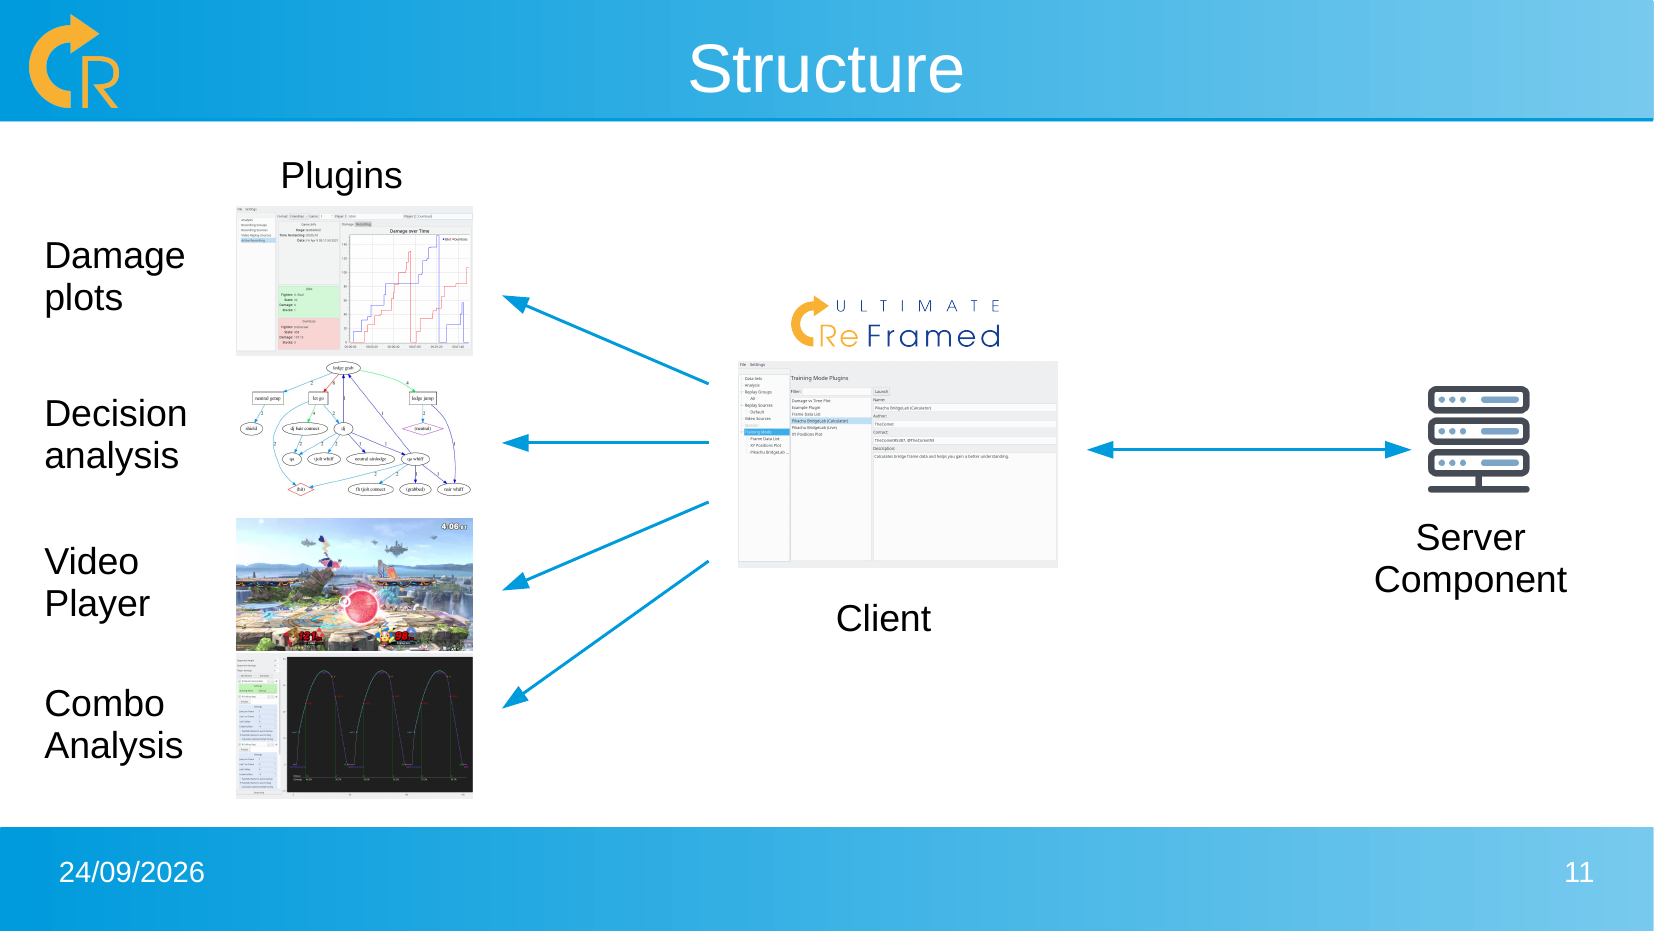

# Structure
Plugins
Damage
plots
Decision analysis
Server Component
Video Player
Client
Combo Analysis
11